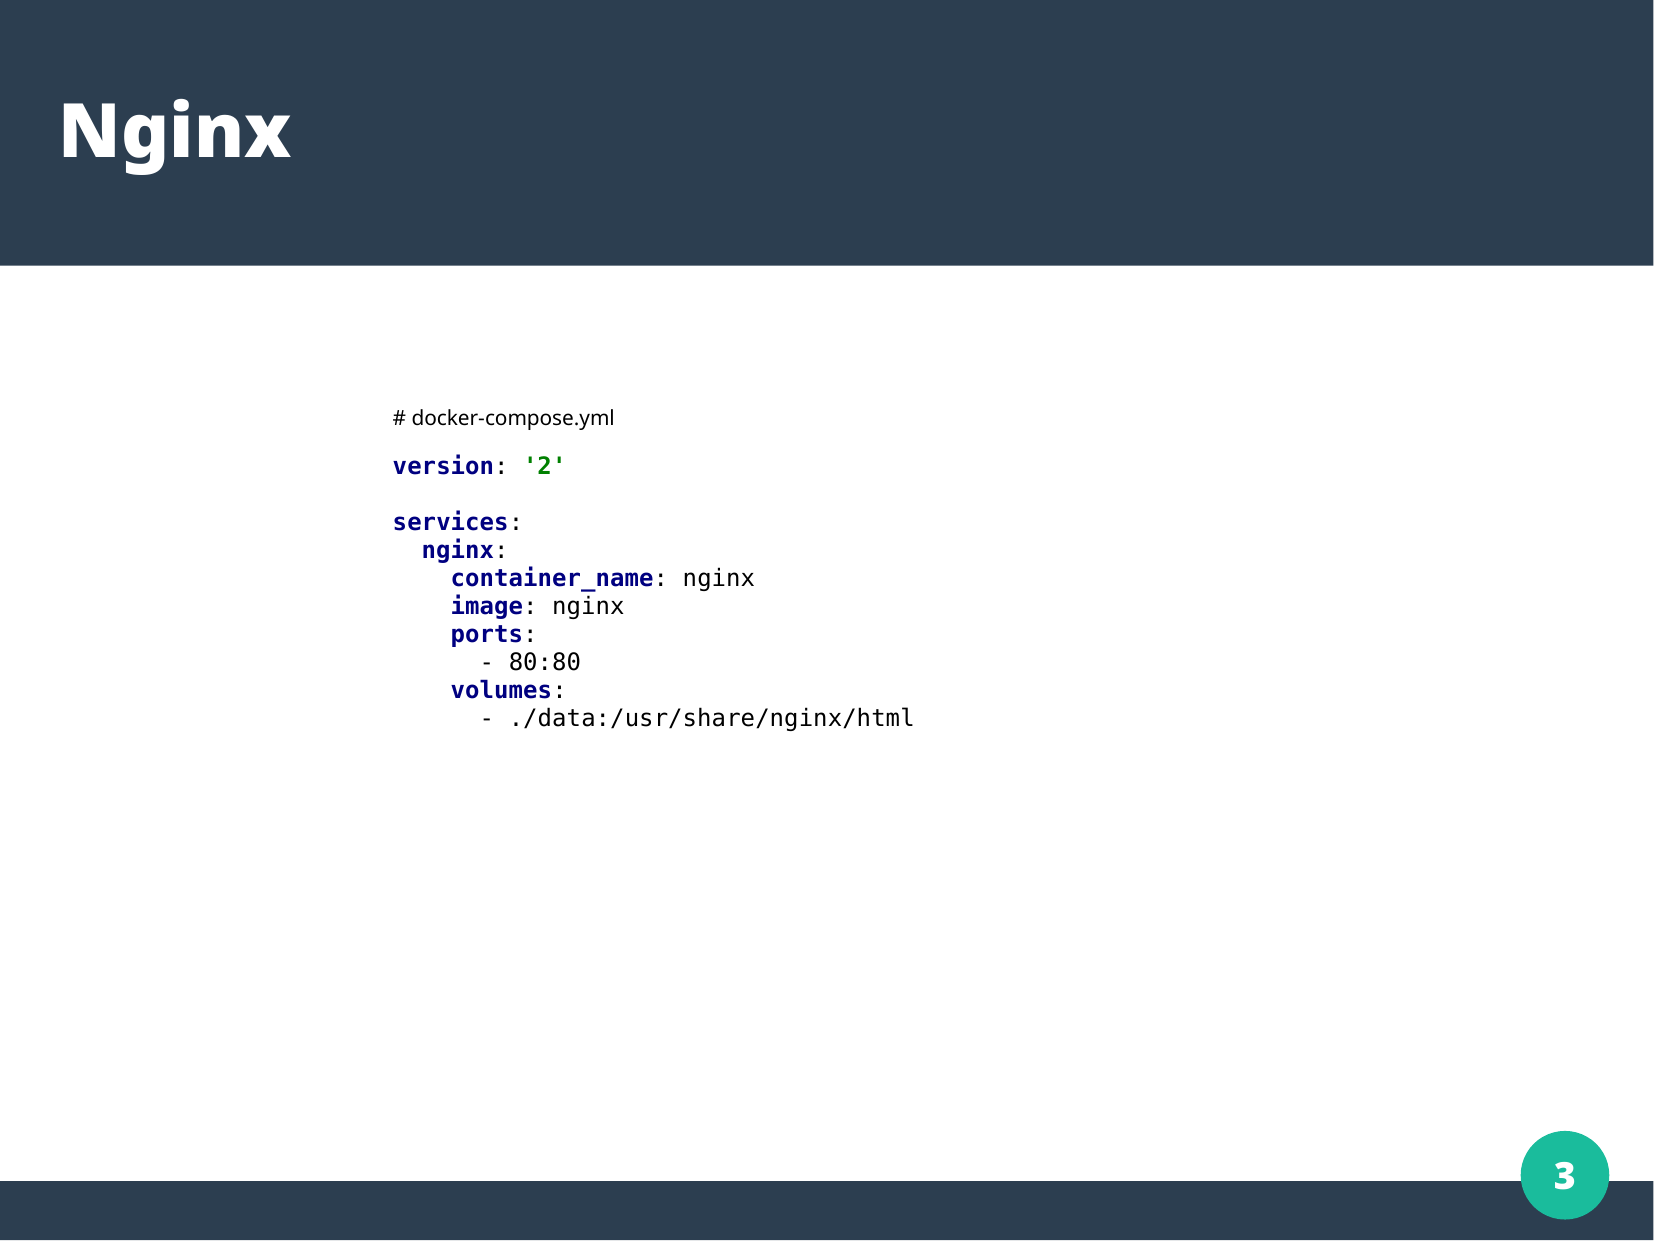

# Nginx
# docker-compose.yml
version: '2'
services:
 nginx:
 container_name: nginx
 image: nginx
 ports:
 - 80:80
 volumes:
 - ./data:/usr/share/nginx/html
3